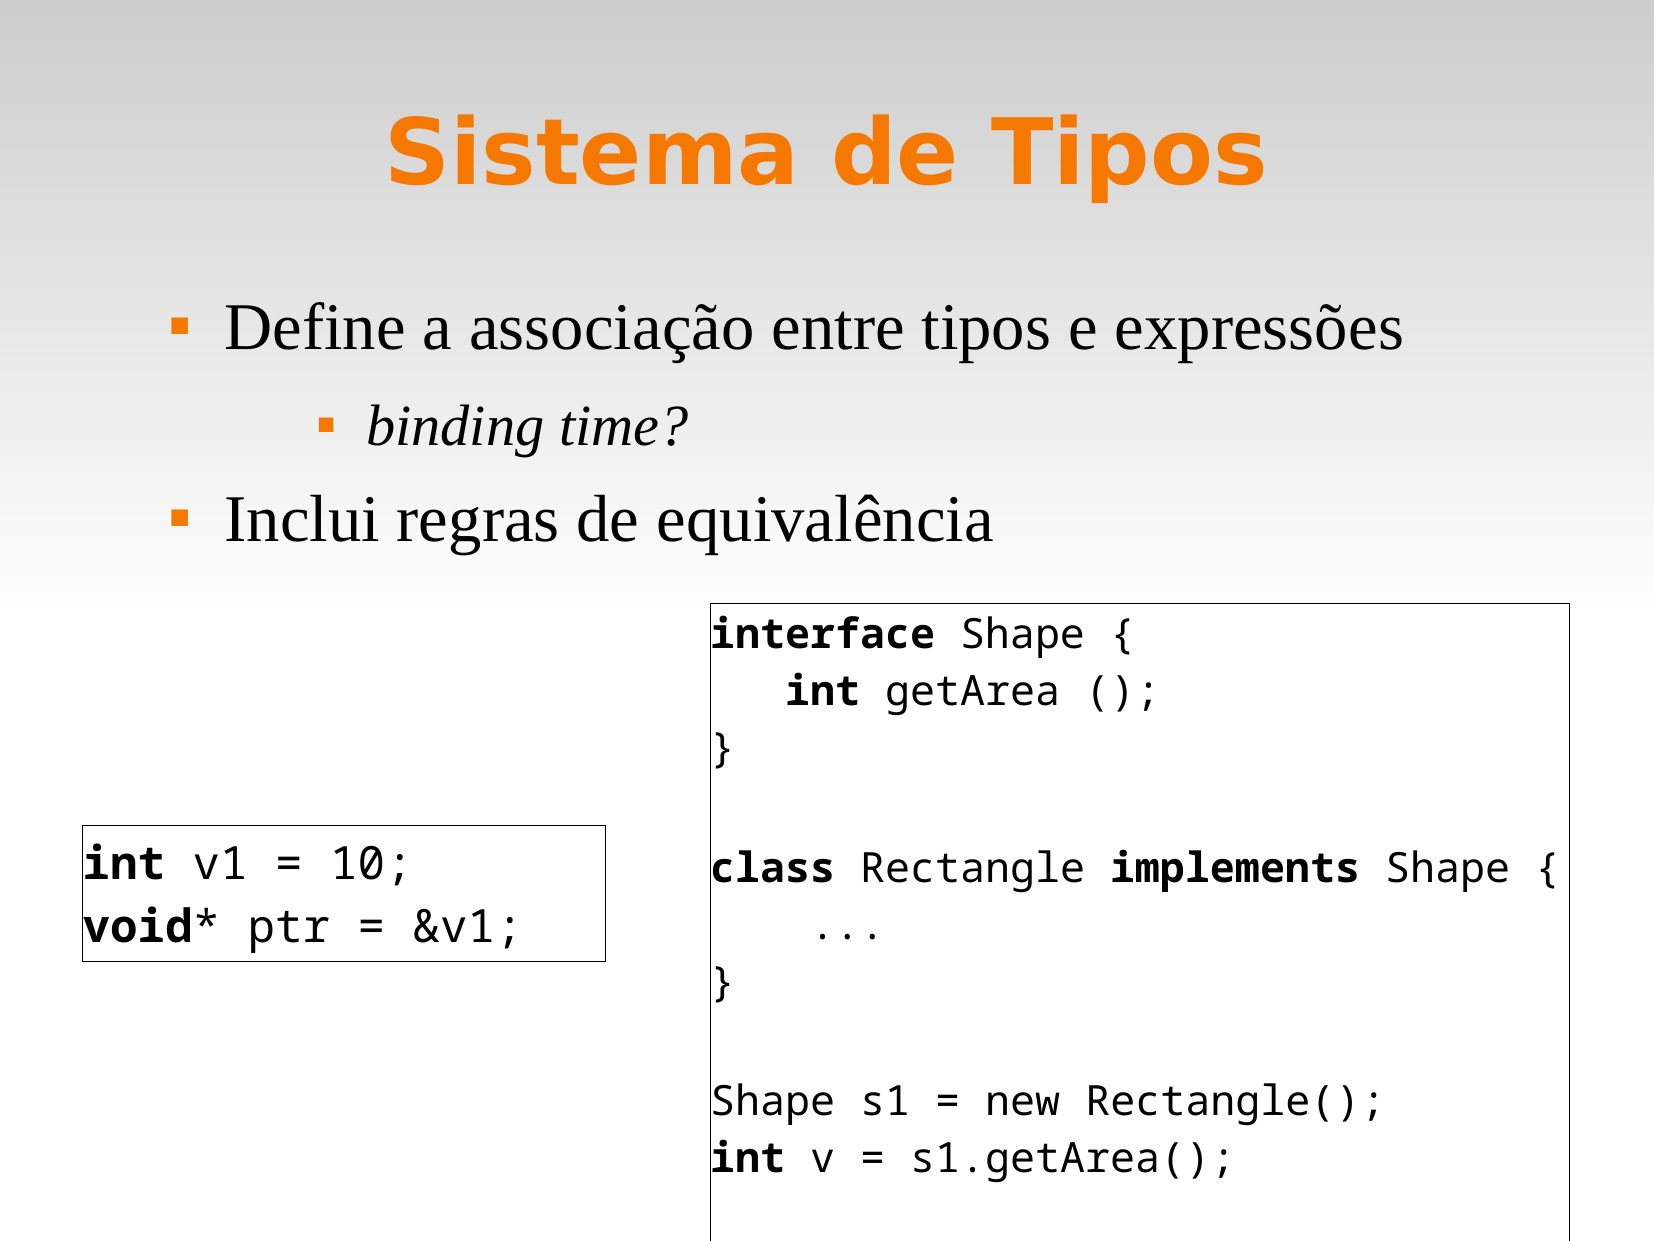

# Sistema de Tipos
Define a associação entre tipos e expressões
binding time?
Inclui regras de equivalência
interface Shape {
 int getArea ();
}
class Rectangle implements Shape {
 ...
}
Shape s1 = new Rectangle();
int v = s1.getArea();
int v1 = 10;
void* ptr = &v1;